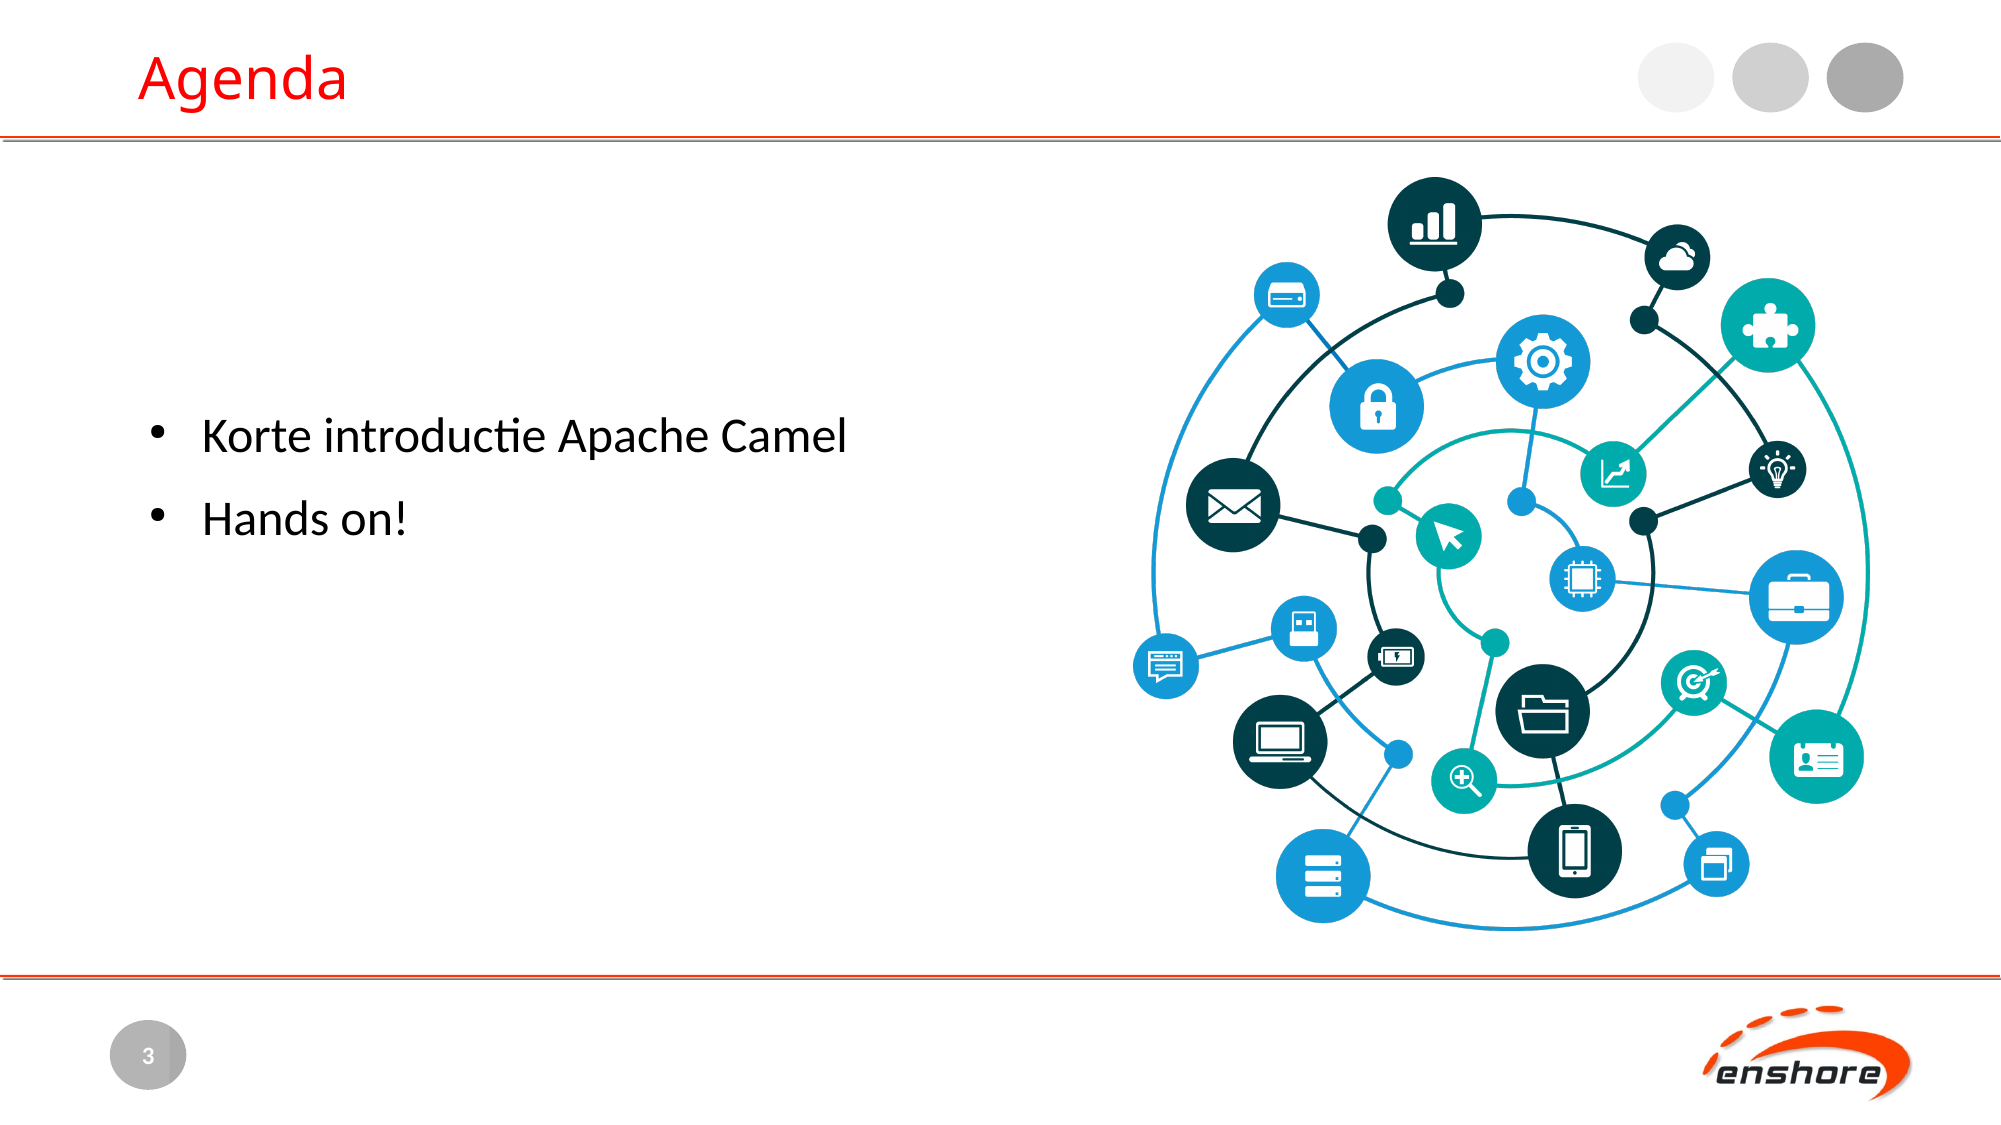

# Korte introductie Apache Camel
Hands on!